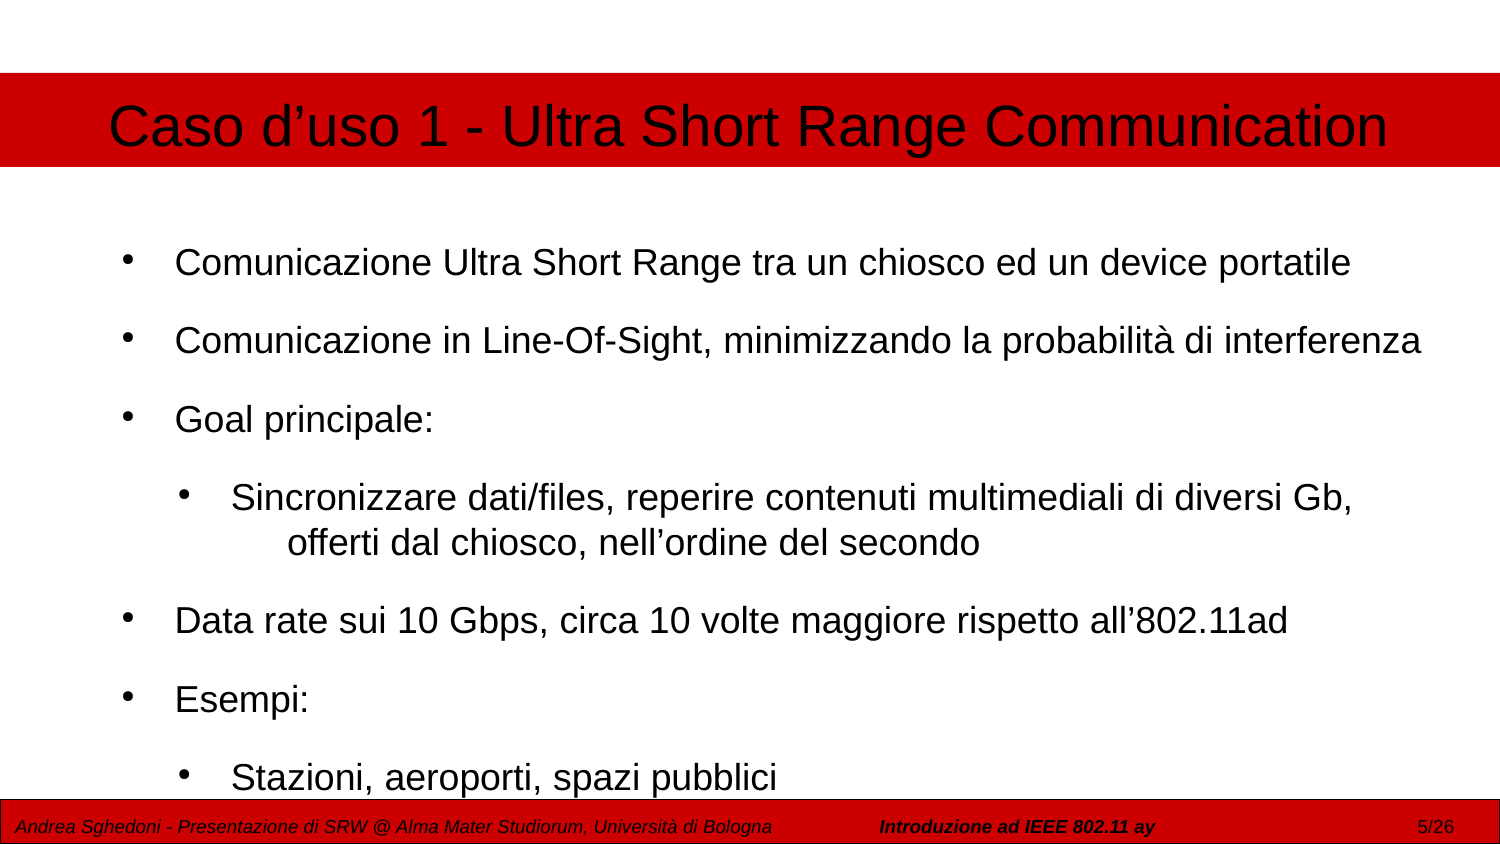

Caso d’uso 1 - Ultra Short Range Communication
# Comunicazione Ultra Short Range tra un chiosco ed un device portatile
Comunicazione in Line-Of-Sight, minimizzando la probabilità di interferenza
Goal principale:
Sincronizzare dati/files, reperire contenuti multimediali di diversi Gb, offerti dal chiosco, nell’ordine del secondo
Data rate sui 10 Gbps, circa 10 volte maggiore rispetto all’802.11ad
Esempi:
Stazioni, aeroporti, spazi pubblici
Andrea Sghedoni - Presentazione di SRW @ Alma Mater Studiorum, Università di Bologna 	 Introduzione ad IEEE 802.11 ay 			5/26